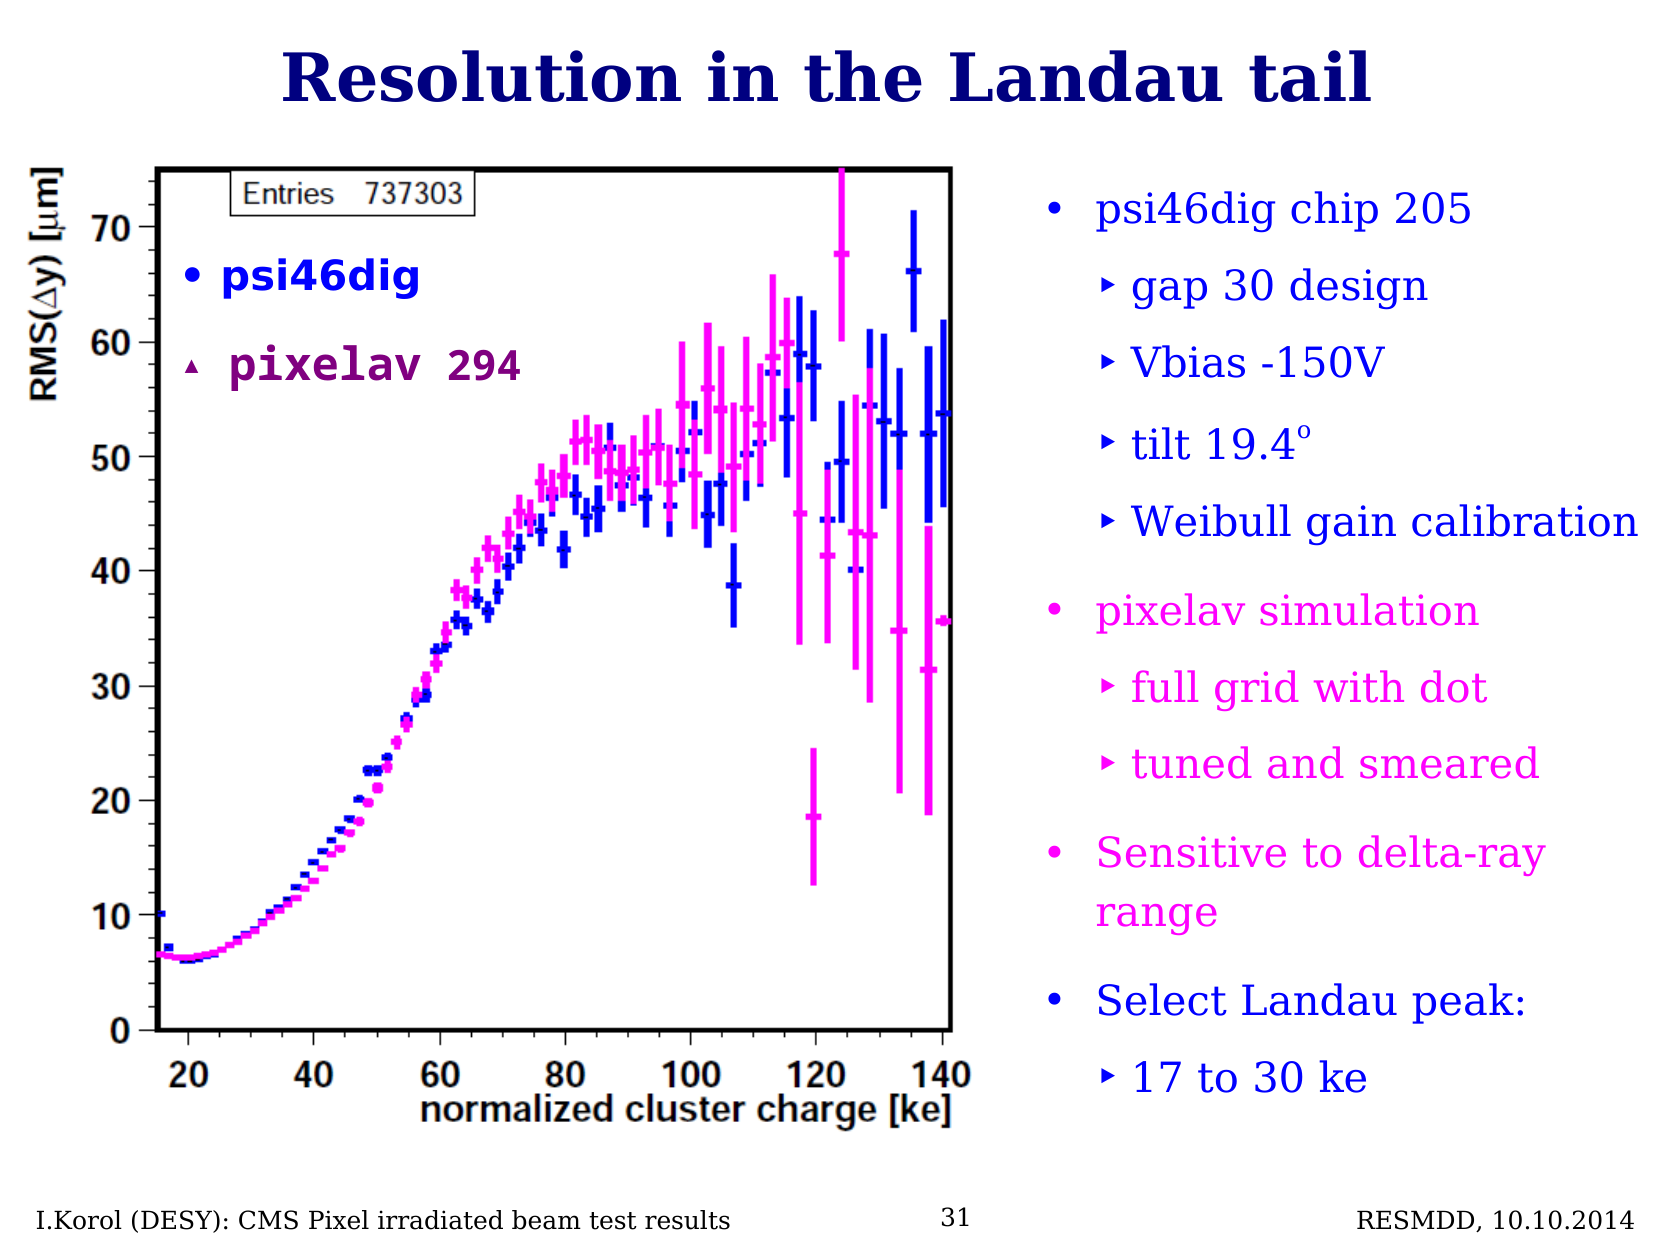

# Resolution in the Landau tail
psi46dig chip 205
gap 30 design
Vbias -150V
tilt 19.4o
Weibull gain calibration
pixelav simulation
full grid with dot
tuned and smeared
Sensitive to delta-ray range
Select Landau peak:
17 to 30 ke
• psi46dig
▴ pixelav 294